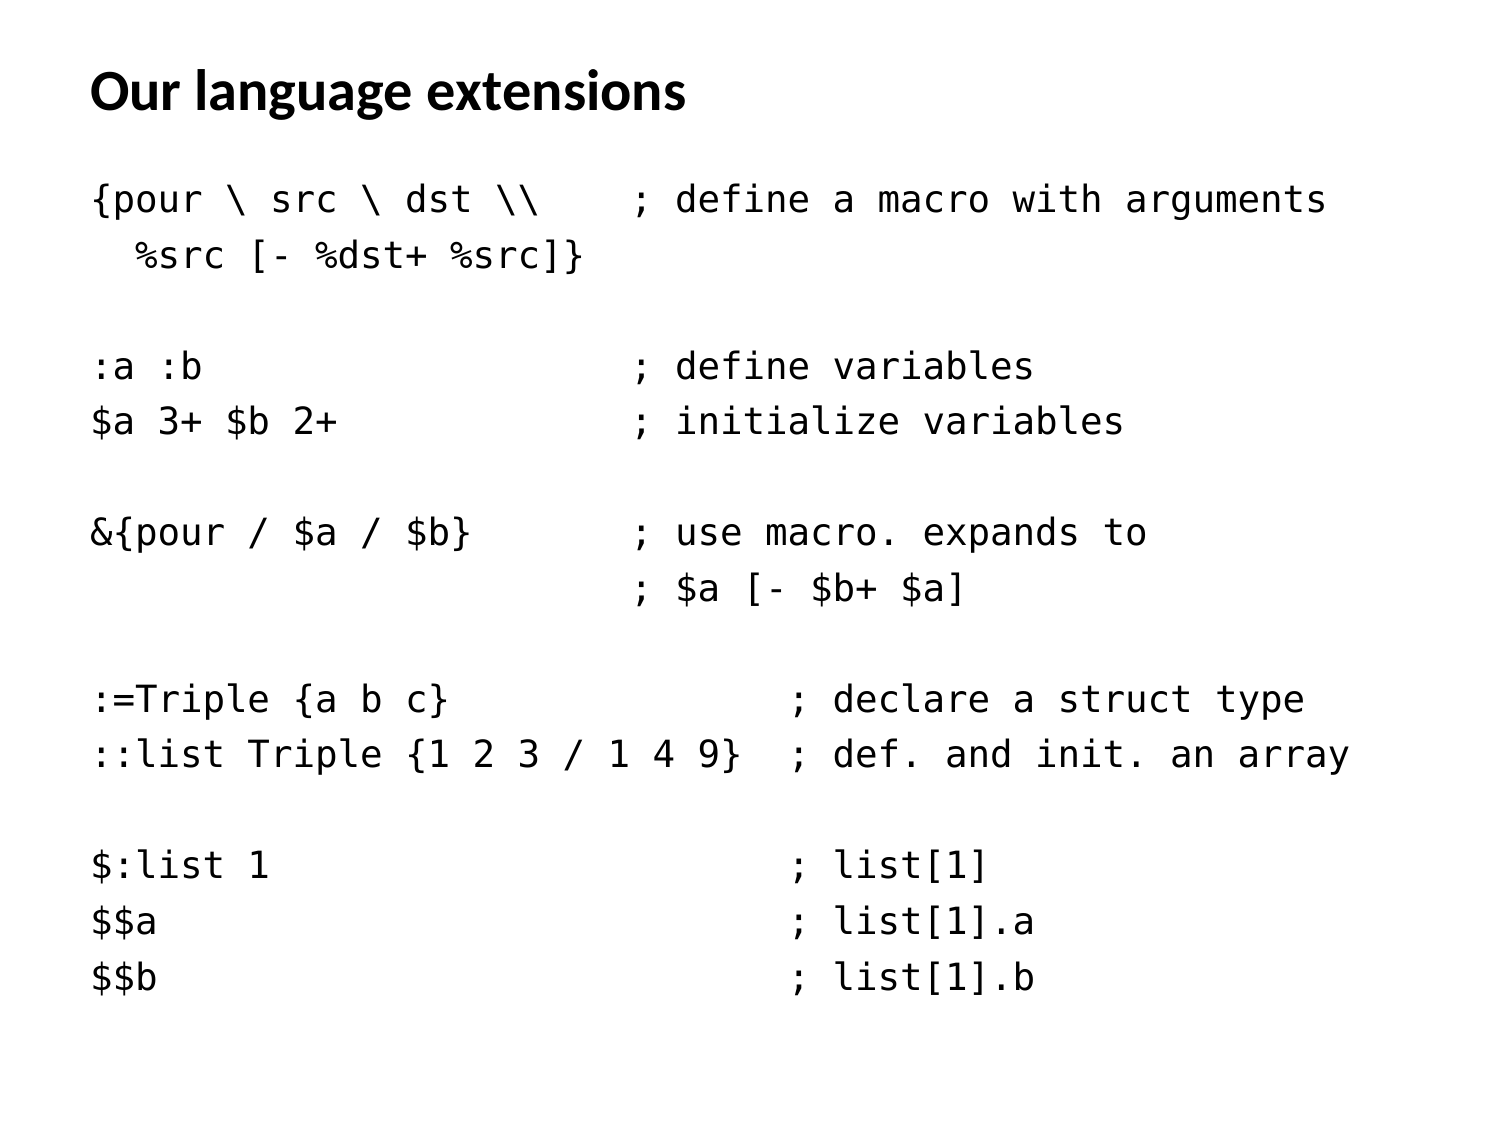

# Our language extensions
{pour \ src \ dst \\ ; define a macro with arguments
 %src [- %dst+ %src]}
:a :b ; define variables
$a 3+ $b 2+ ; initialize variables
&{pour / $a / $b} ; use macro. expands to
 ; $a [- $b+ $a]
:=Triple {a b c} ; declare a struct type
::list Triple {1 2 3 / 1 4 9} ; def. and init. an array
$:list 1 ; list[1]
$$a ; list[1].a
$$b ; list[1].b